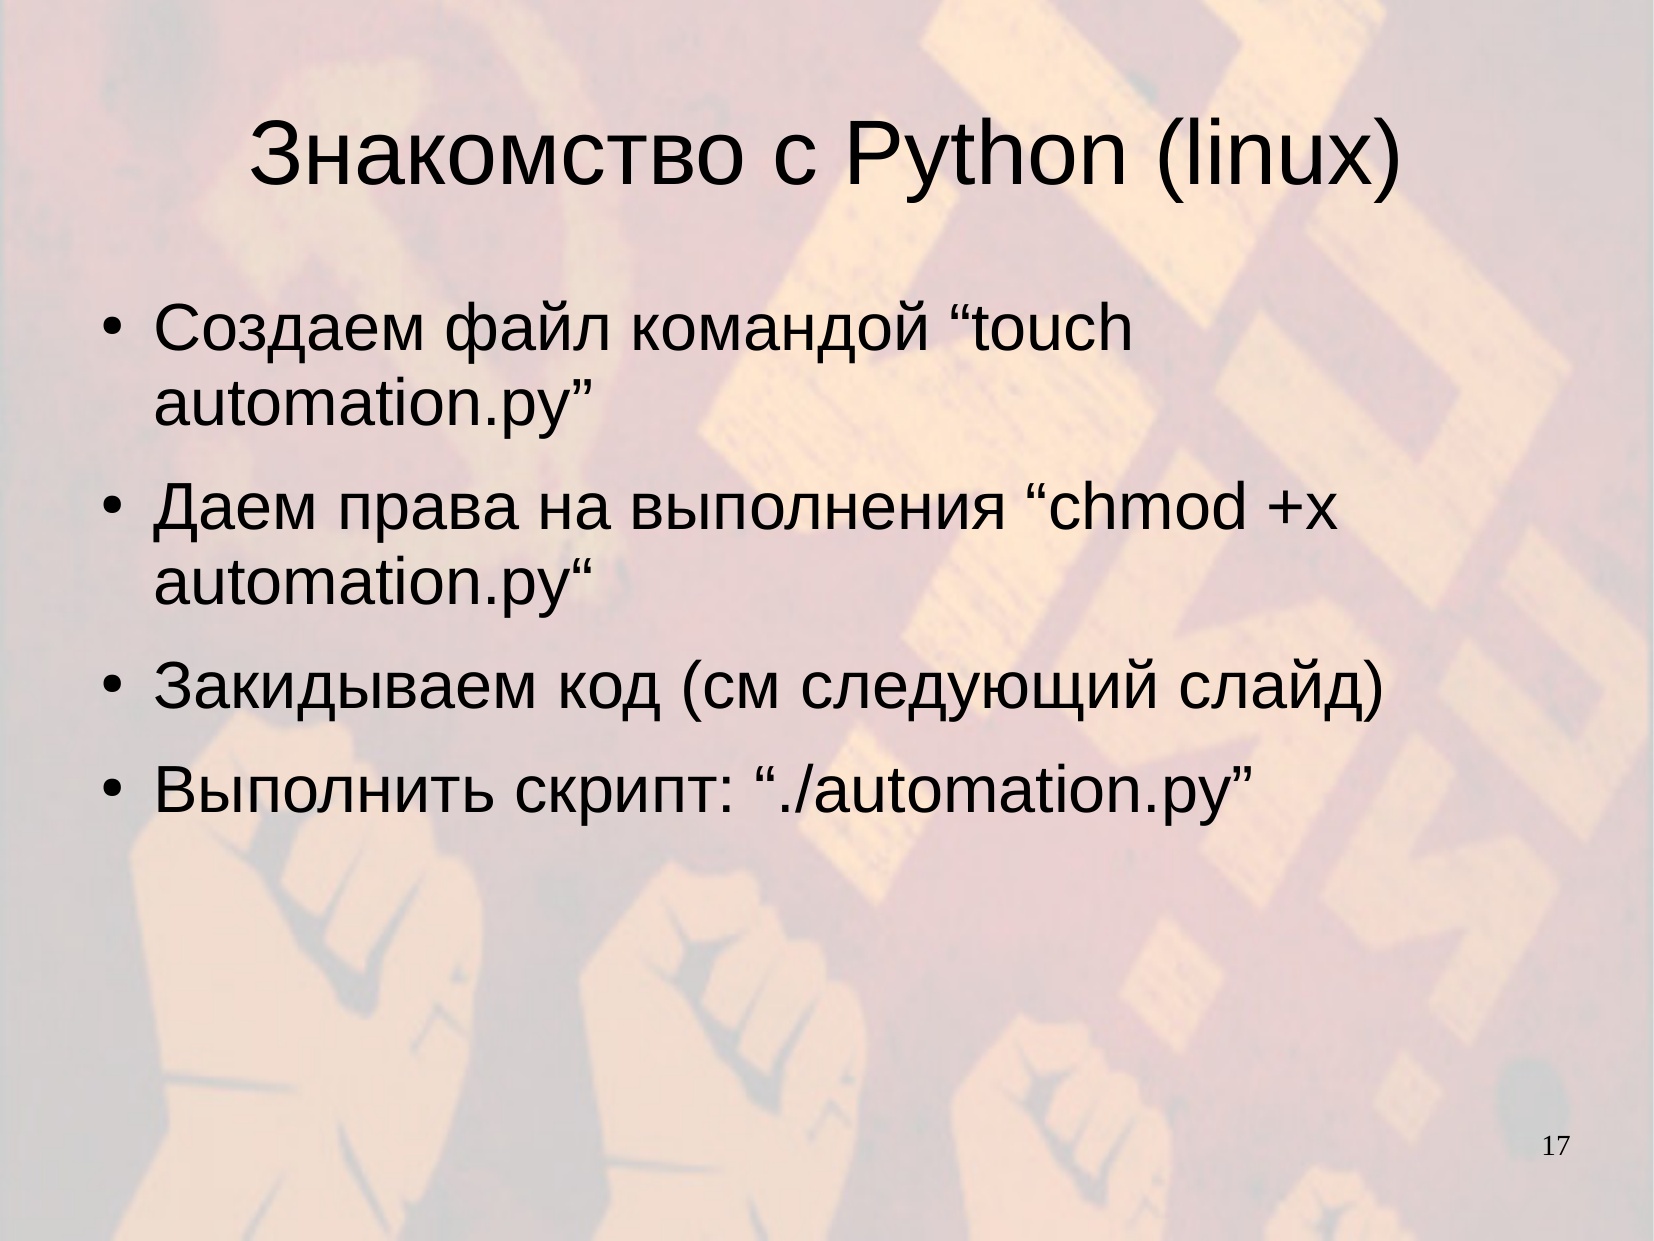

# Знакомство с Python (linux)
Создаем файл командой “touch automation.py”
Даем права на выполнения “chmod +x automation.py“
Закидываем код (см следующий слайд)
Выполнить скрипт: “./automation.py”
17